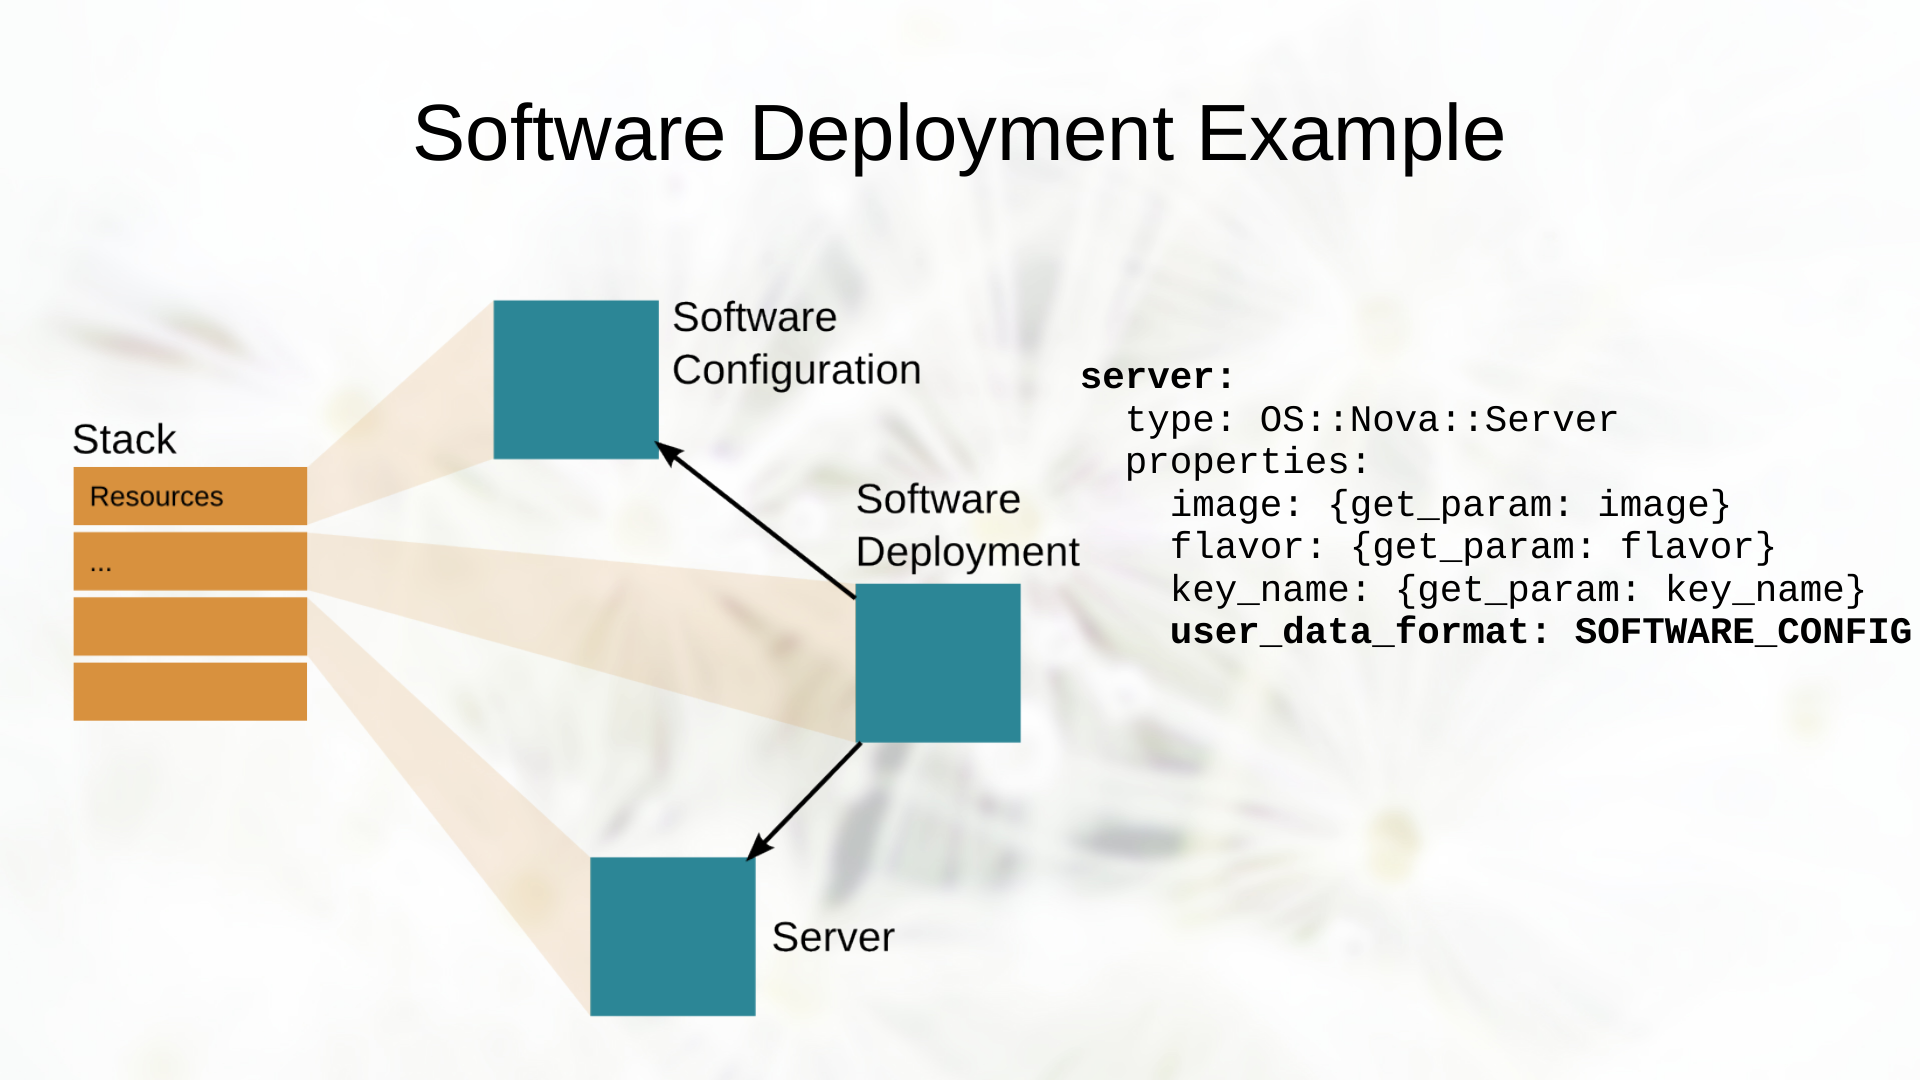

# Software Deployment Example
 server:
 type: OS::Nova::Server
 properties:
 image: {get_param: image}
 flavor: {get_param: flavor}
 key_name: {get_param: key_name}
 user_data_format: SOFTWARE_CONFIG